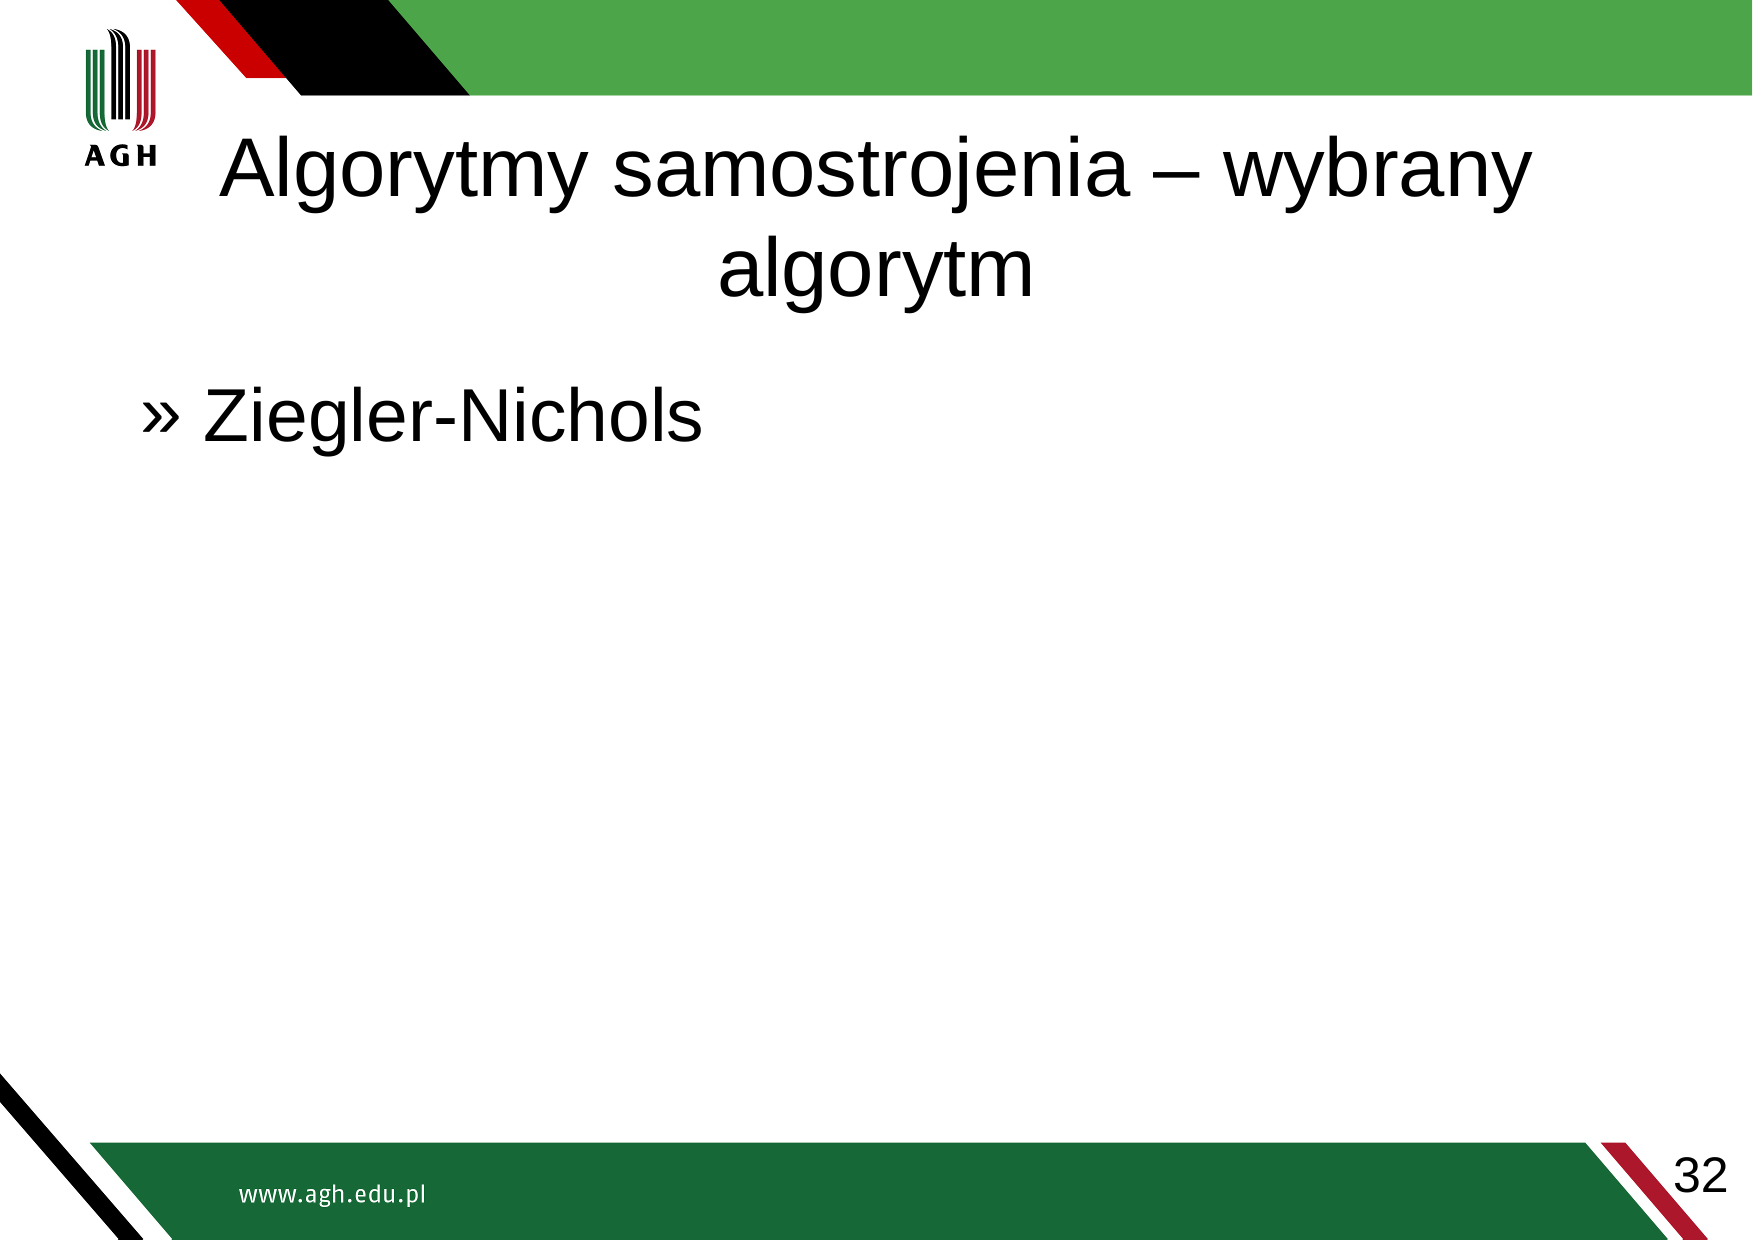

# Algorytmy samostrojenia – wybrany algorytm
Ziegler-Nichols
32